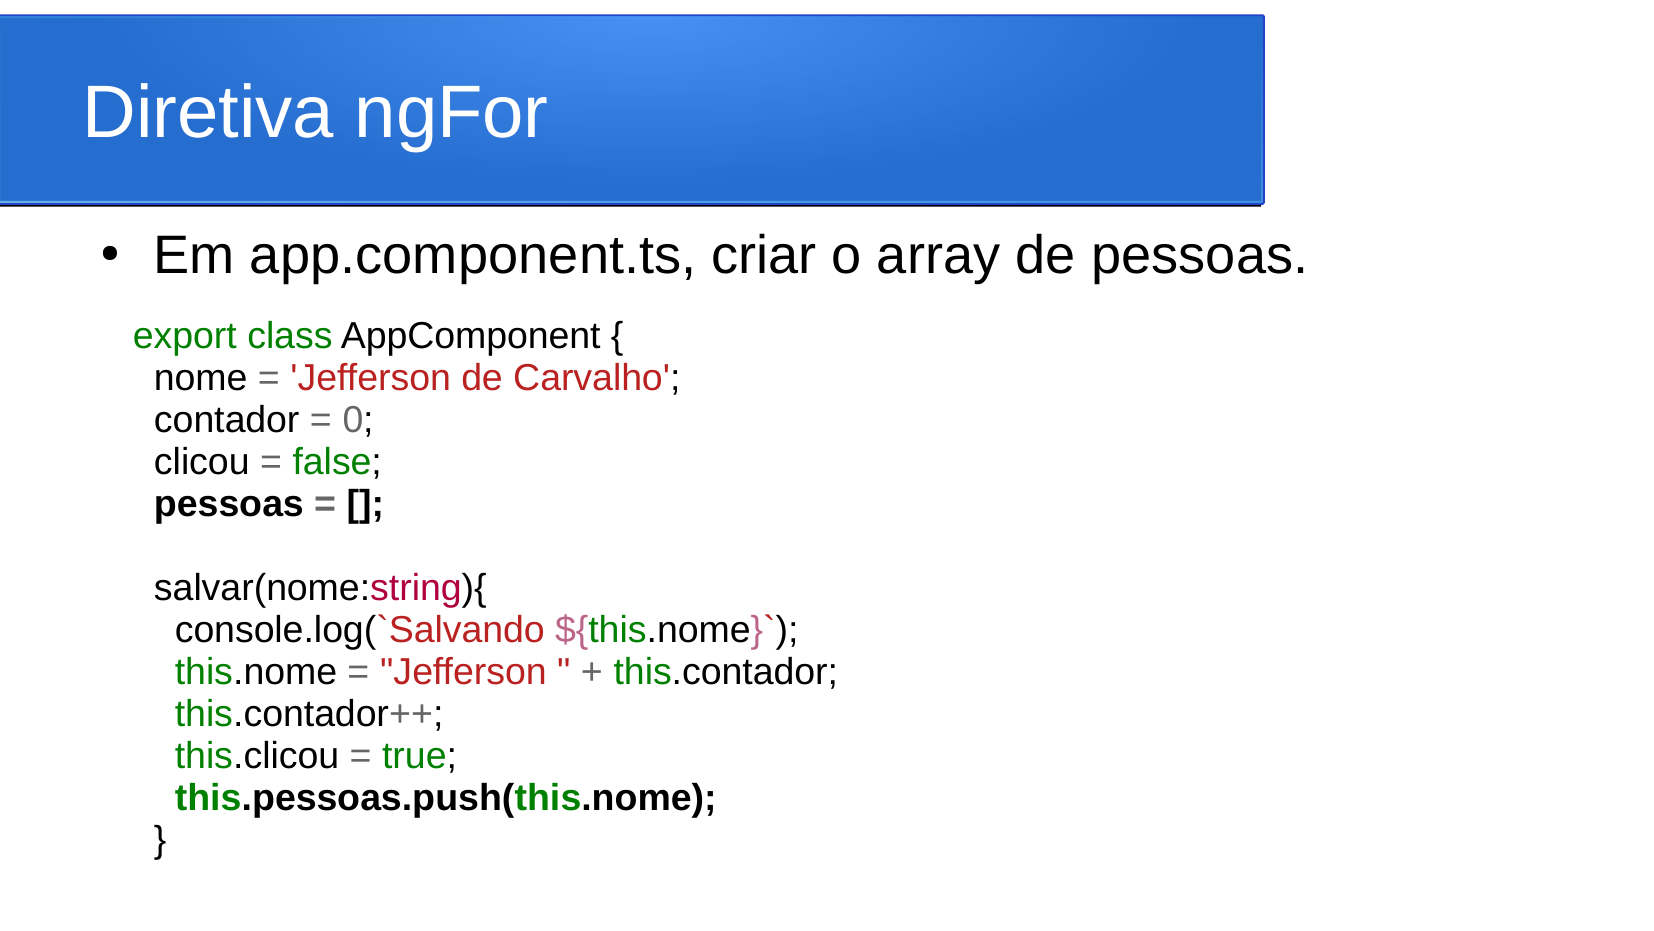

# Diretiva ngFor
Em app.component.ts, criar o array de pessoas.
export class AppComponent {
 nome = 'Jefferson de Carvalho';
 contador = 0;
 clicou = false;
 pessoas = [];
 salvar(nome:string){
 console.log(`Salvando ${this.nome}`);
 this.nome = "Jefferson " + this.contador;
 this.contador++;
 this.clicou = true;
 this.pessoas.push(this.nome);
 }